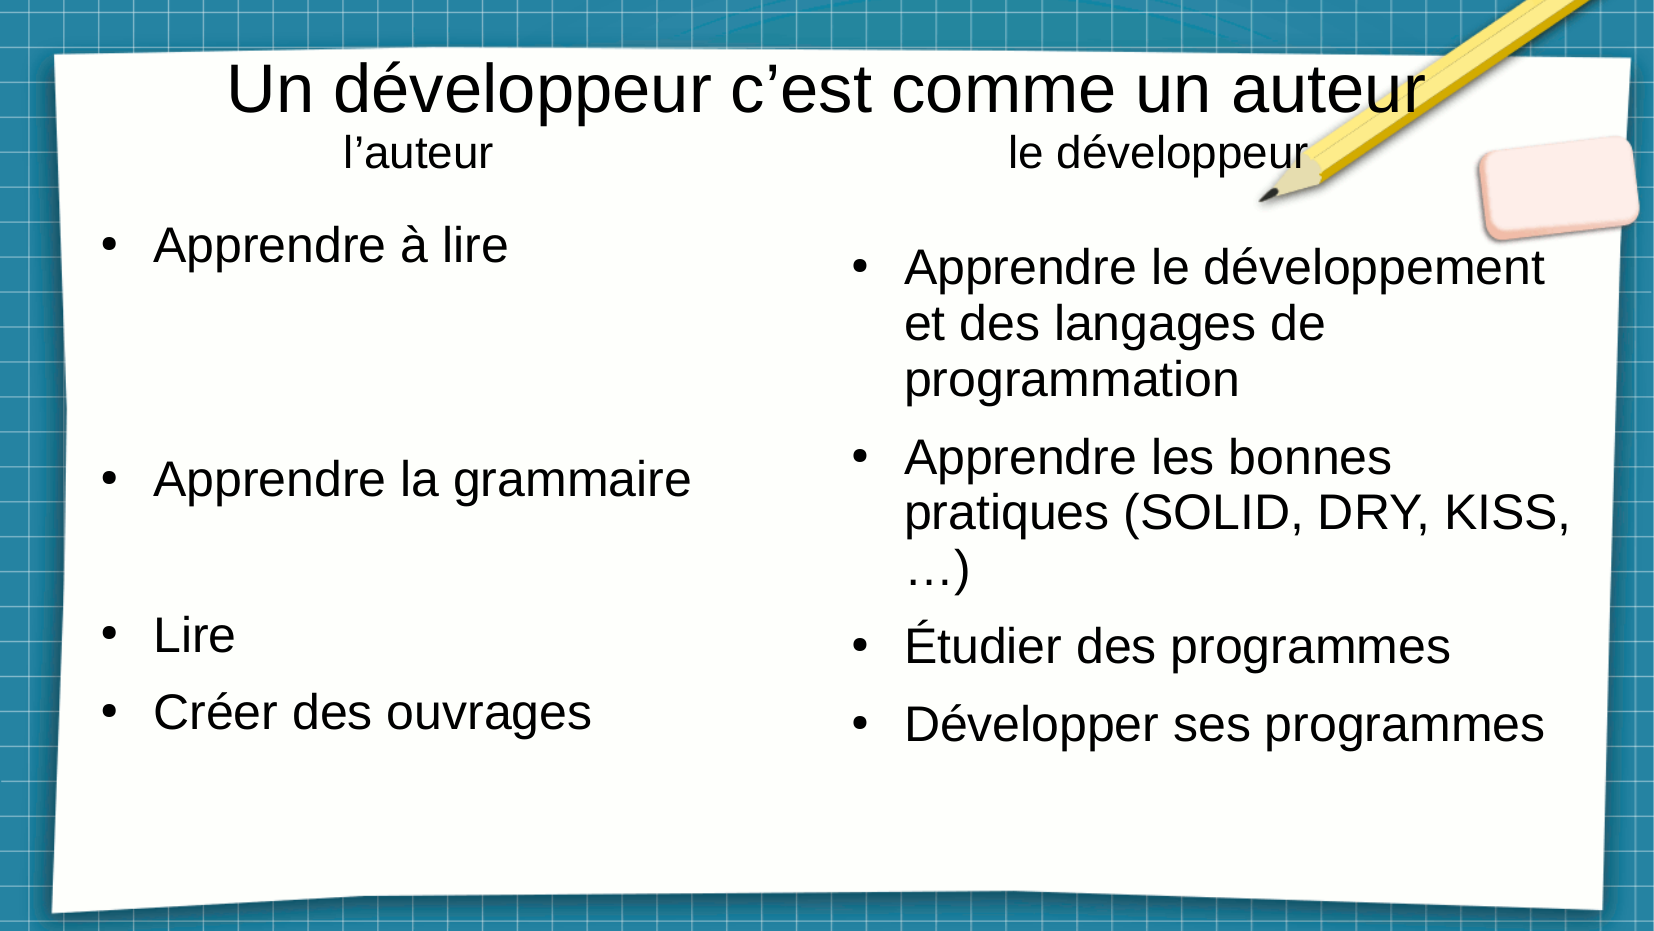

# Un développeur c’est comme un auteur l’auteur							le développeur
Apprendre à lire
Apprendre la grammaire
Lire
Créer des ouvrages
Apprendre le développement et des langages de programmation
Apprendre les bonnes pratiques (SOLID, DRY, KISS, …)
Étudier des programmes
Développer ses programmes